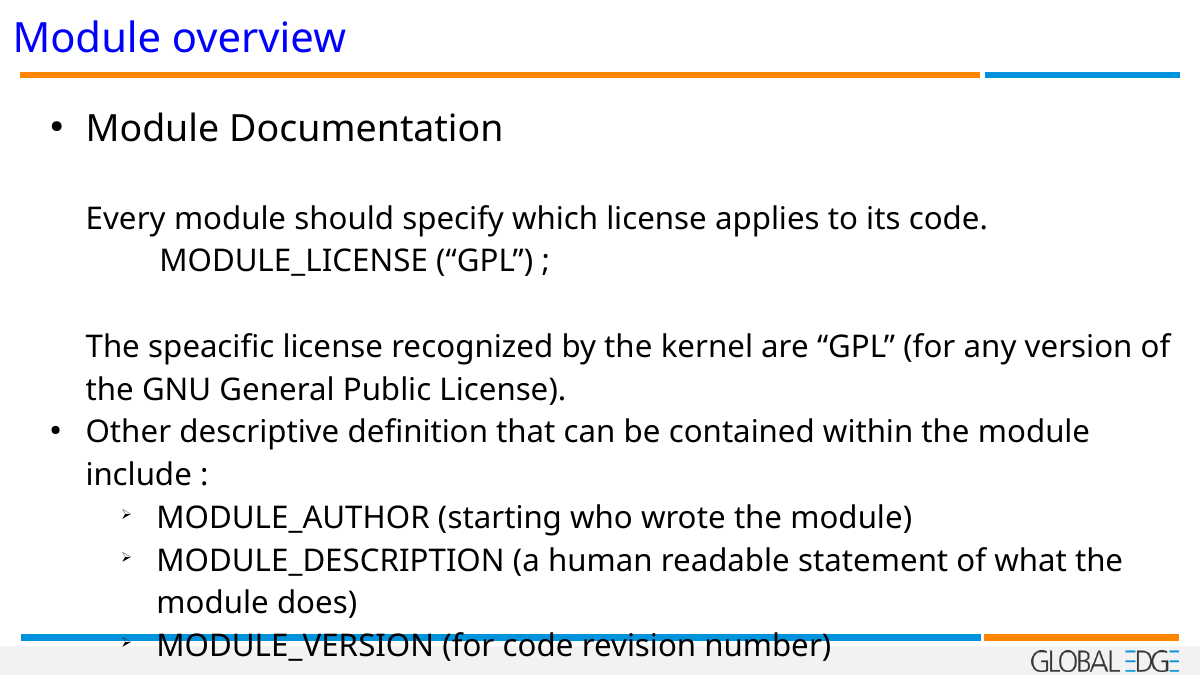

# Module overview
Module Documentation
Every module should specify which license applies to its code.
 	MODULE_LICENSE (“GPL”) ;
The speacific license recognized by the kernel are “GPL” (for any version of the GNU General Public License).
Other descriptive definition that can be contained within the module include :
MODULE_AUTHOR (starting who wrote the module)
MODULE_DESCRIPTION (a human readable statement of what the module does)
MODULE_VERSION (for code revision number)
MODULE_ALIAS (another name by which module can be known)